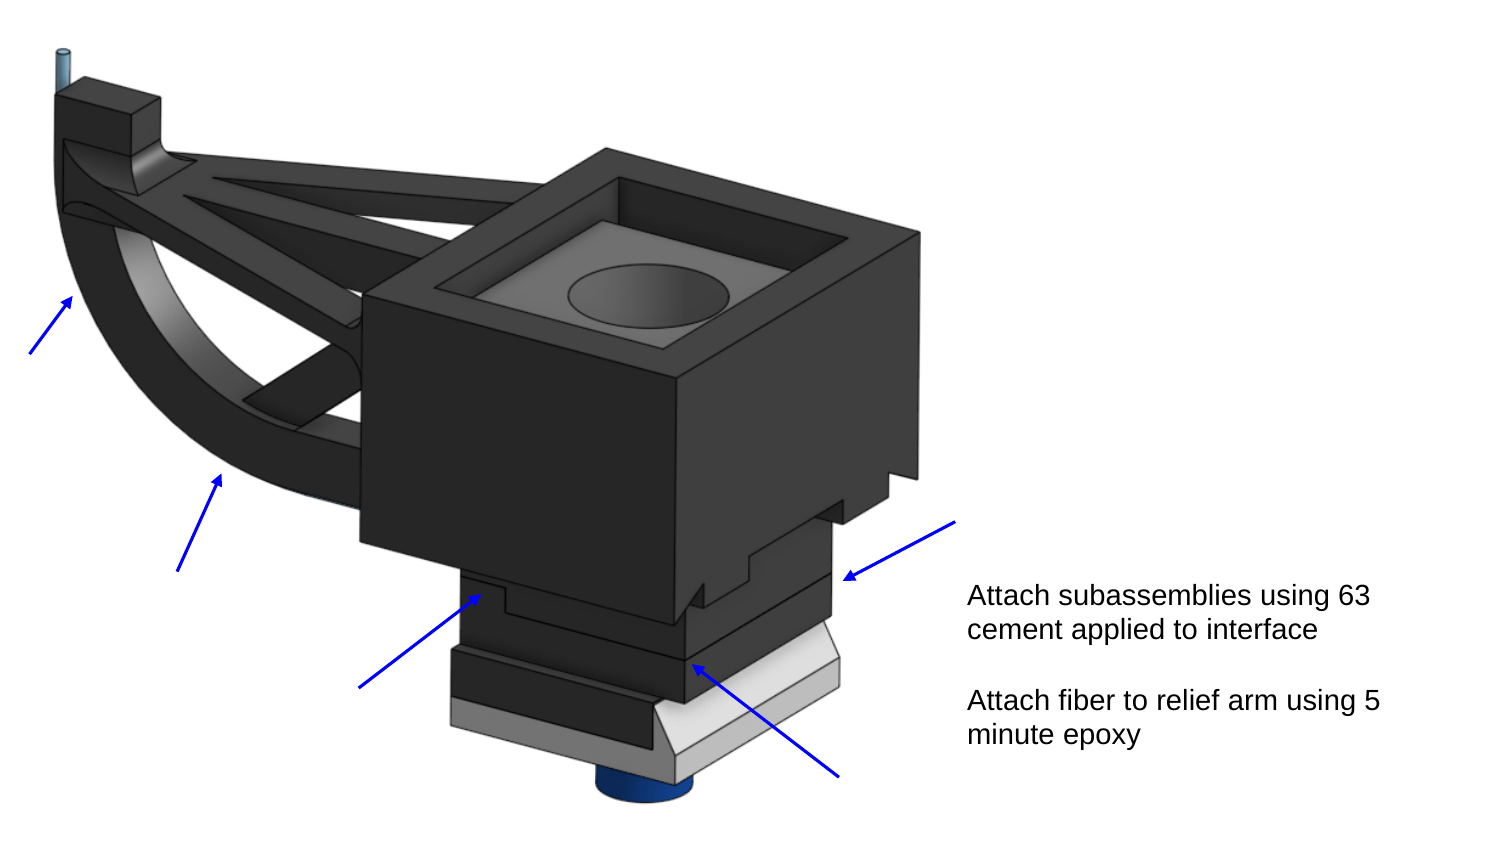

Attach subassemblies using 63 cement applied to interface
Attach fiber to relief arm using 5 minute epoxy